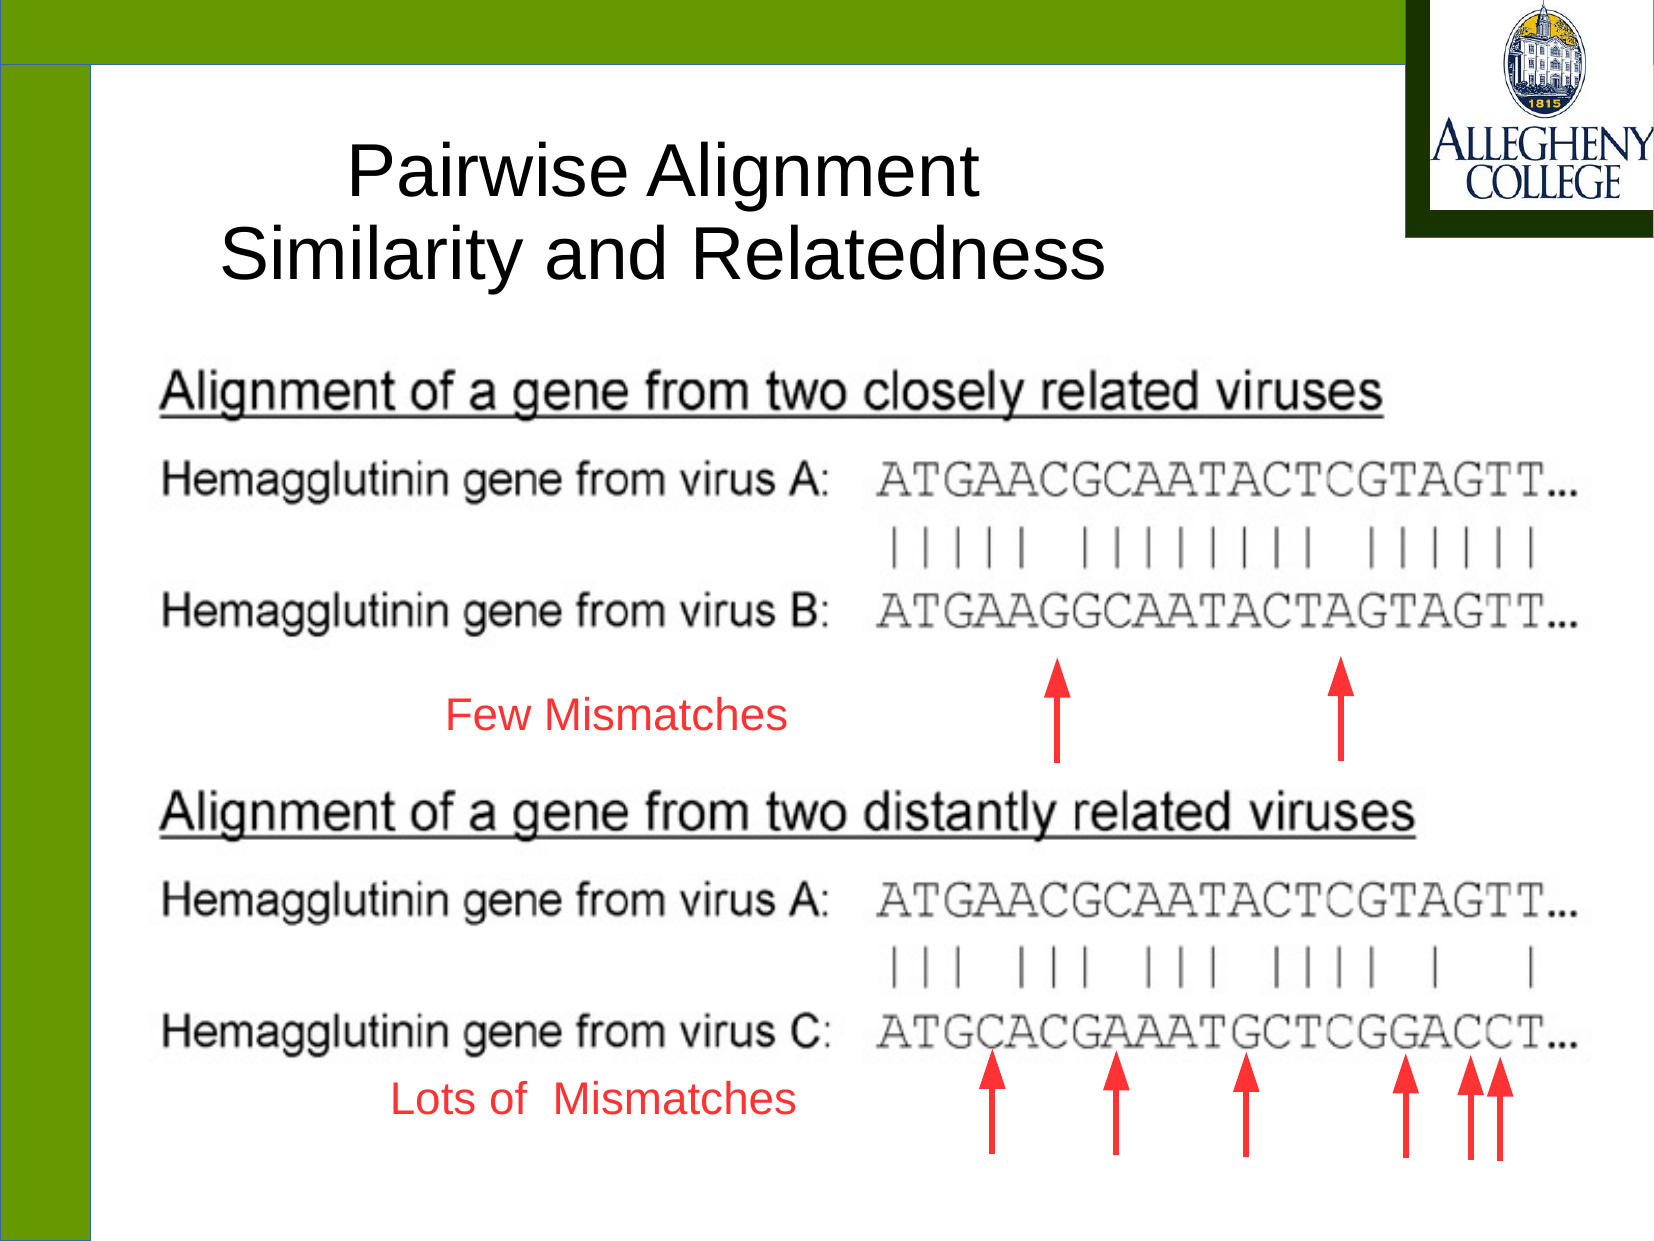

# Pairwise Alignment Similarity and Relatedness
This
Few Mismatches
Lots of Mismatches